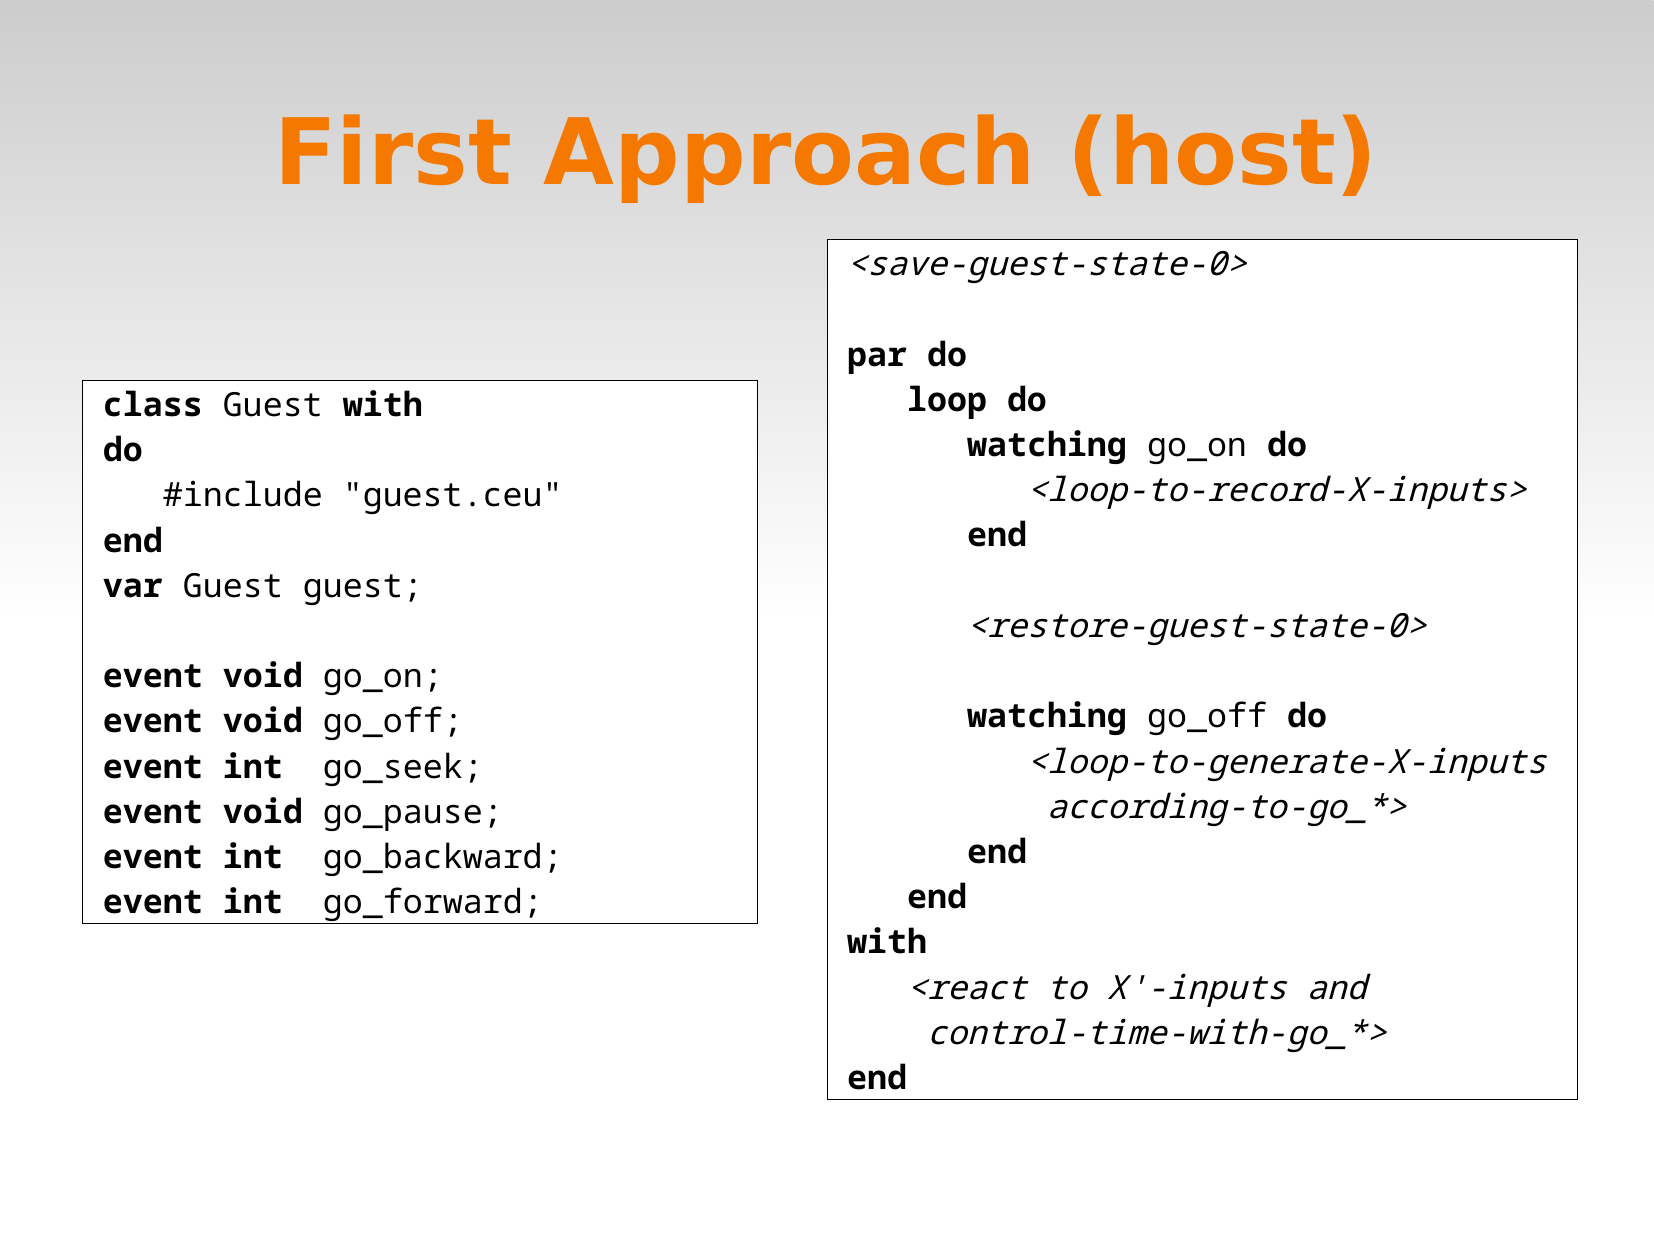

# First Approach (host)
 <save-guest-state-0>
 par do
 loop do
 watching go_on do
 <loop-to-record-X-inputs>
 end
 <restore-guest-state-0>
 watching go_off do
 <loop-to-generate-X-inputs
 according-to-go_*>
 end
 end
 with
 <react to X'-inputs and
 control-time-with-go_*>
 end
 class Guest with
 do
 #include "guest.ceu"
 end
 var Guest guest;
 event void go_on;
 event void go_off;
 event int go_seek;
 event void go_pause;
 event int go_backward;
 event int go_forward;